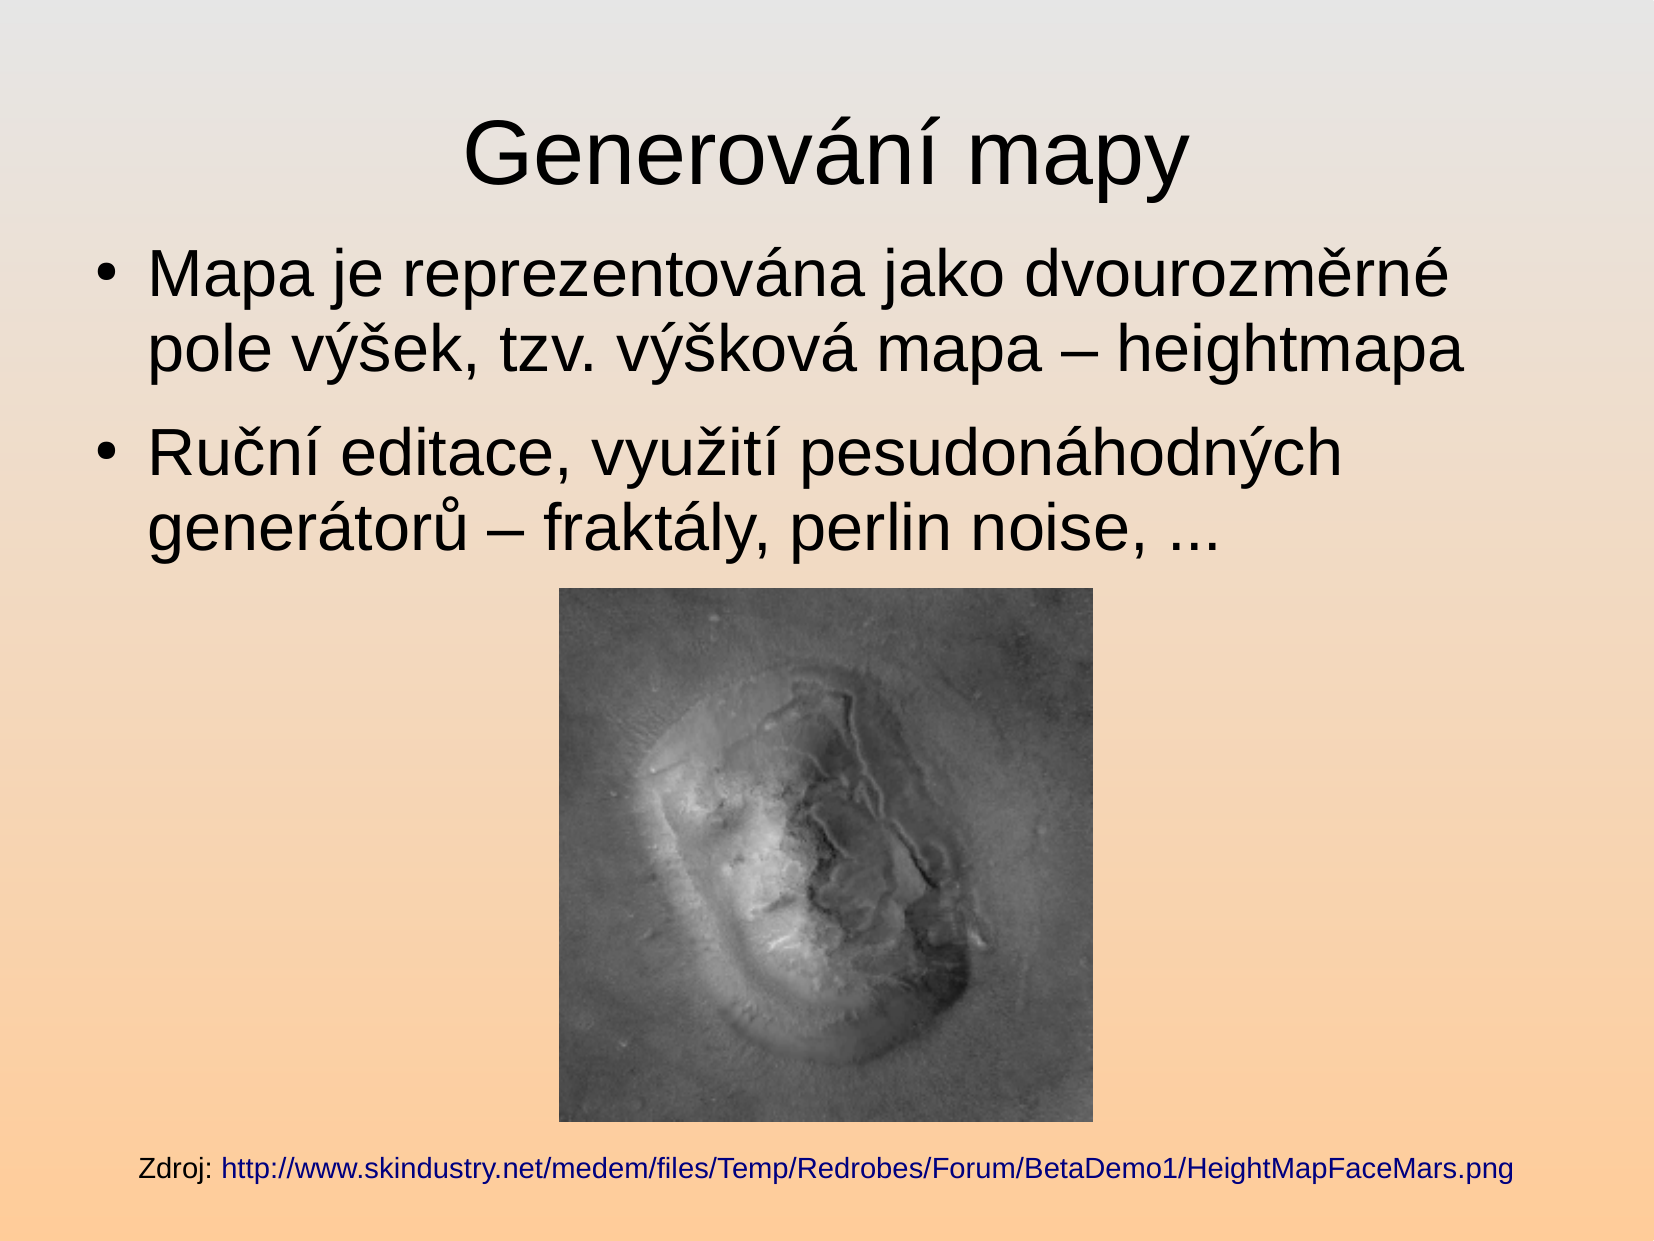

# Generování mapy
Mapa je reprezentována jako dvourozměrné pole výšek, tzv. výšková mapa – heightmapa
Ruční editace, využití pesudonáhodných generátorů – fraktály, perlin noise, ...
Zdroj: http://www.skindustry.net/medem/files/Temp/Redrobes/Forum/BetaDemo1/HeightMapFaceMars.png